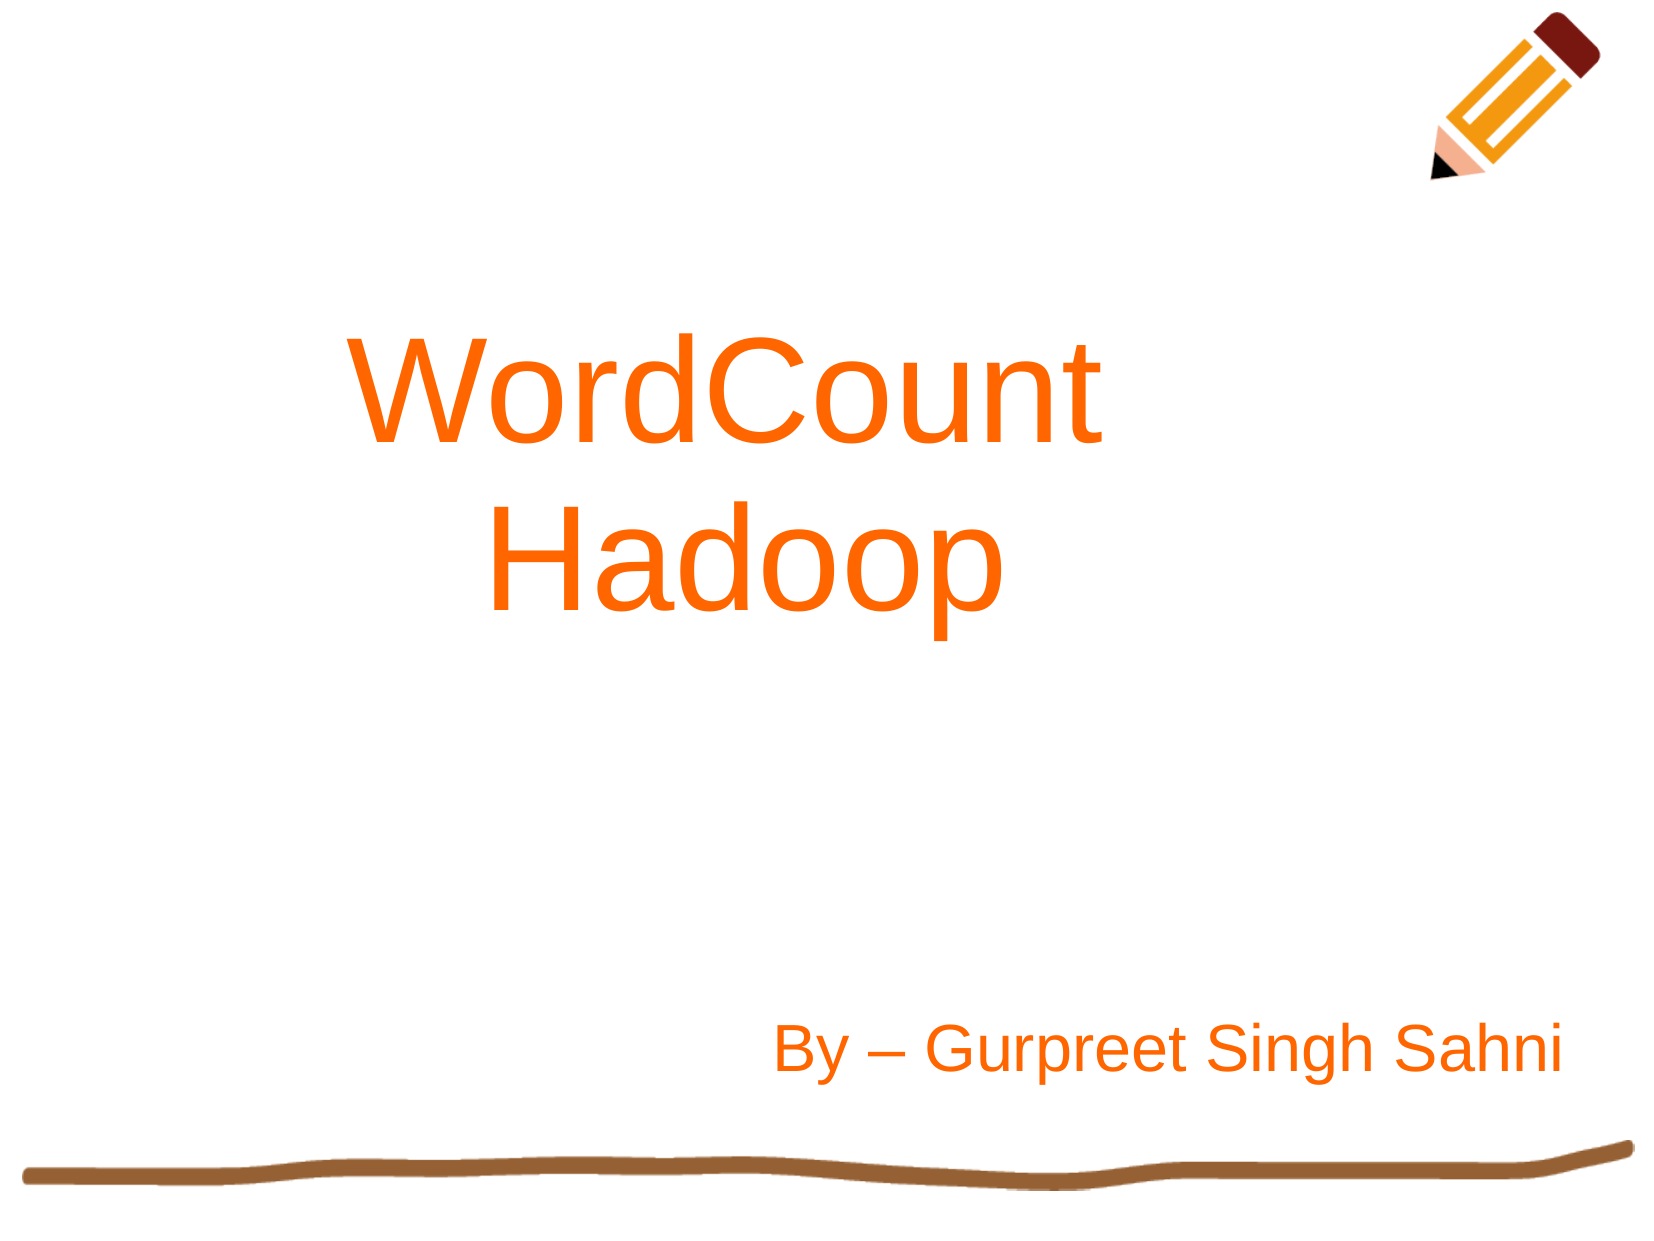

# WordCount Hadoop
 By – Gurpreet Singh Sahni